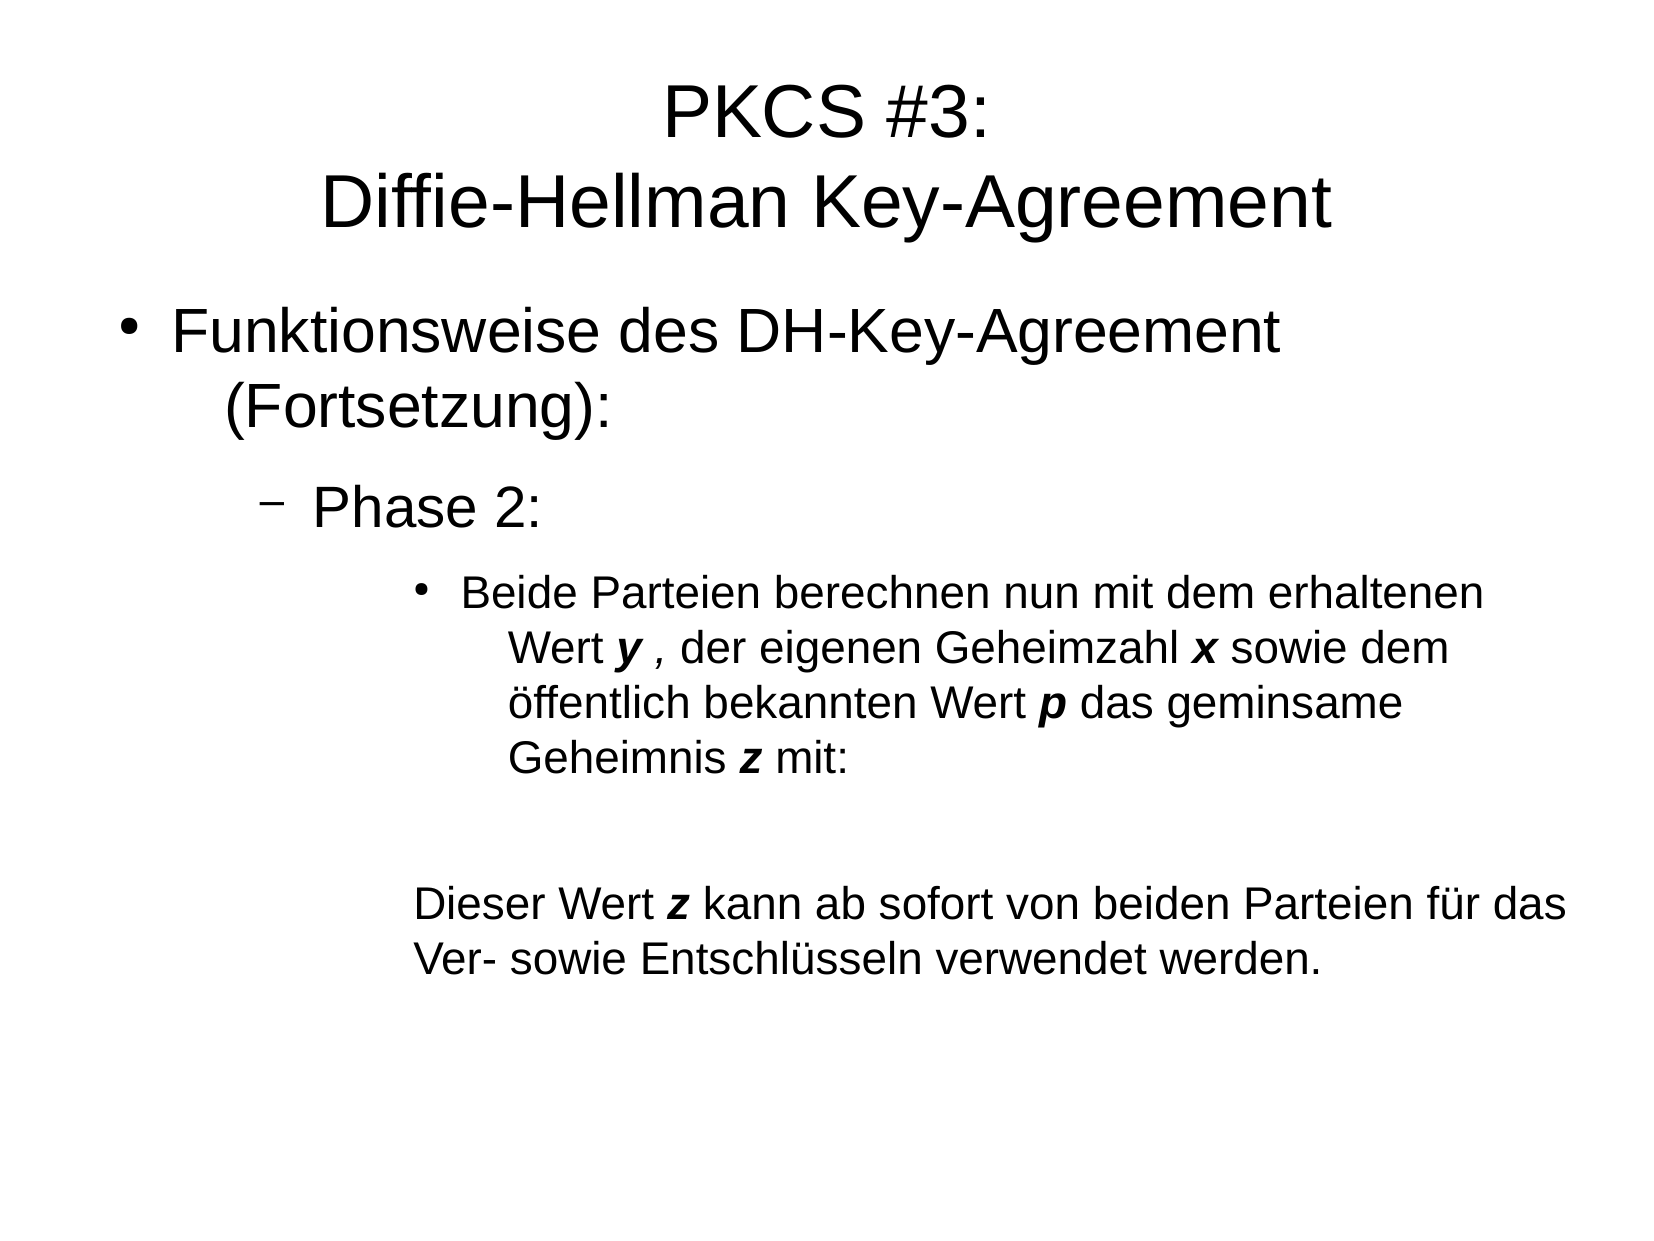

PKCS #3:
Diffie-Hellman Key-Agreement
Funktionsweise des DH-Key-Agreement (Fortsetzung):
Phase 2:
Beide Parteien berechnen nun mit dem erhaltenen Wert y , der eigenen Geheimzahl x sowie dem öffentlich bekannten Wert p das geminsame Geheimnis z mit:
Dieser Wert z kann ab sofort von beiden Parteien für das Ver- sowie Entschlüsseln verwendet werden.